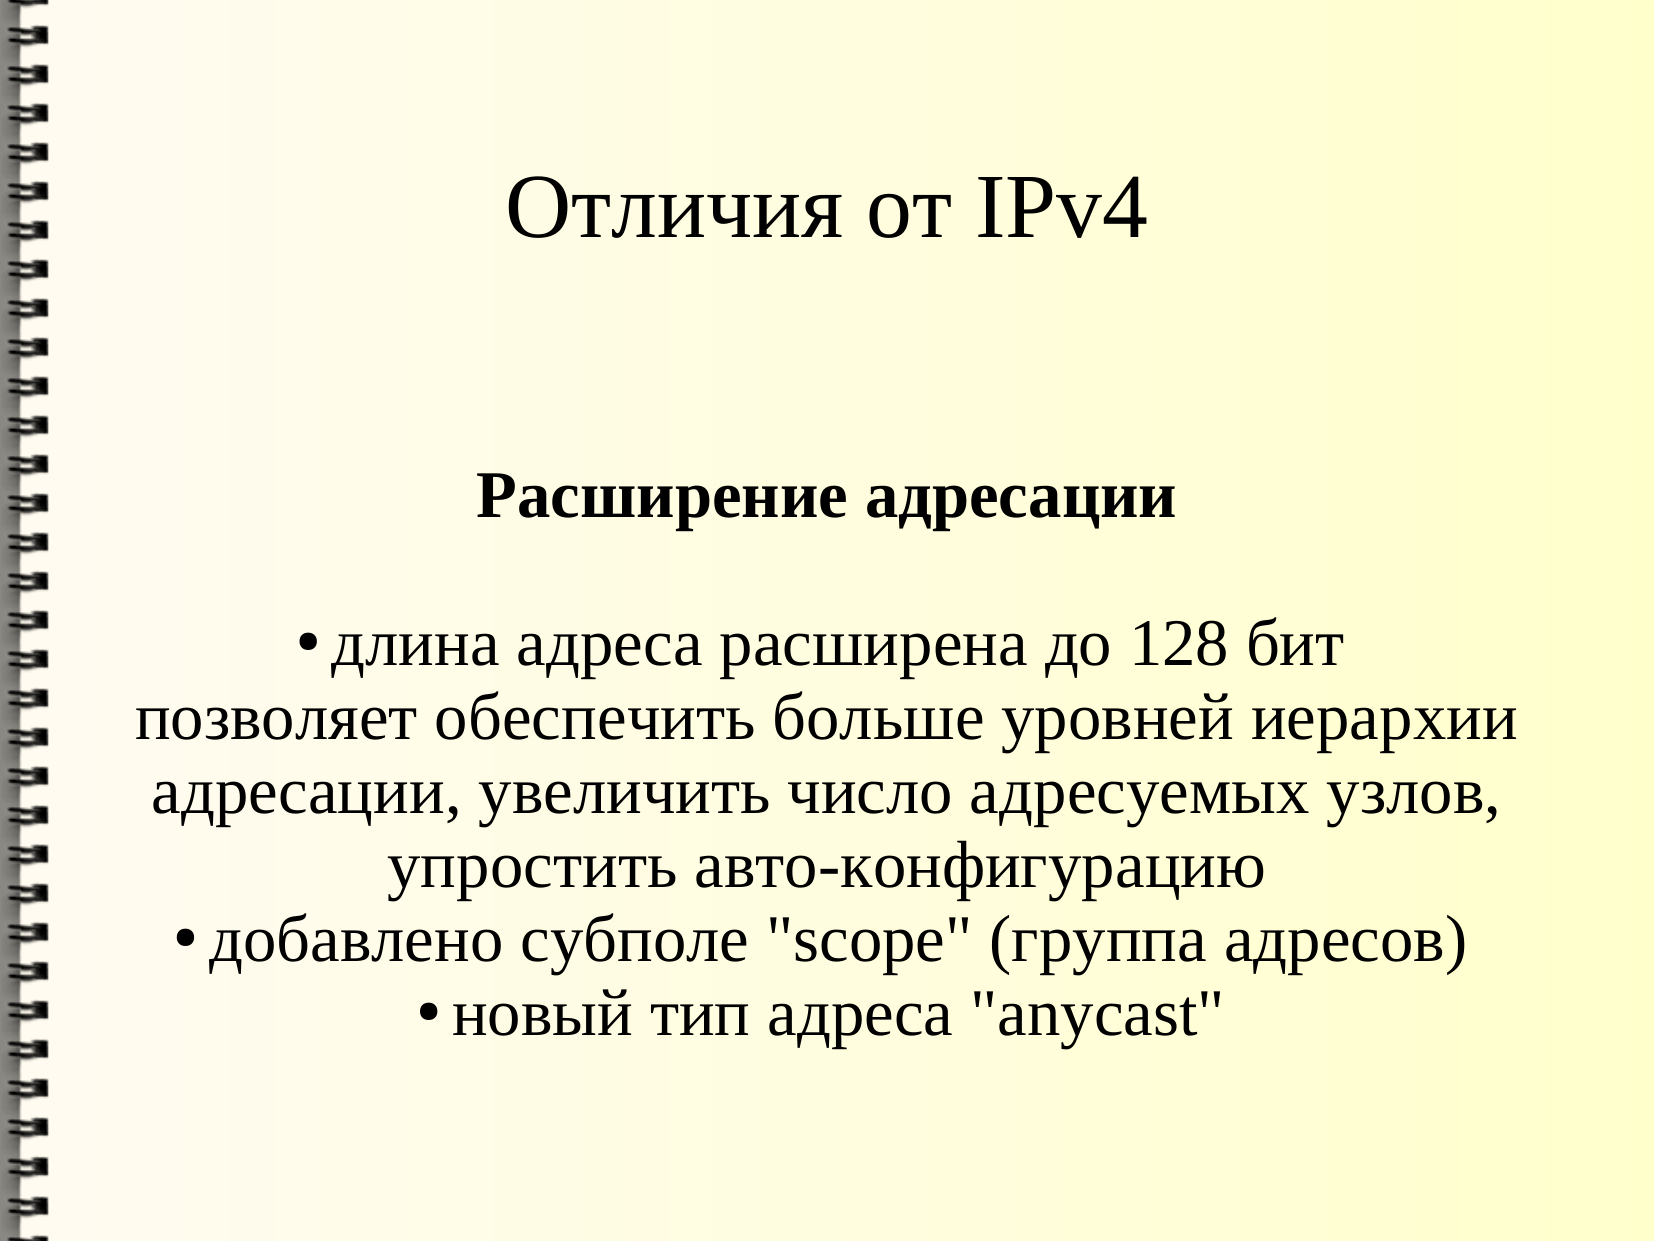

# Отличия от IPv4
Расширение адресации
длина адреса расширена до 128 бит
позволяет обеспечить больше уровней иерархии адресации, увеличить число адресуемых узлов, упростить авто-конфигурацию
добавлено субполе "scope" (группа адресов)
новый тип адреса "anycast"